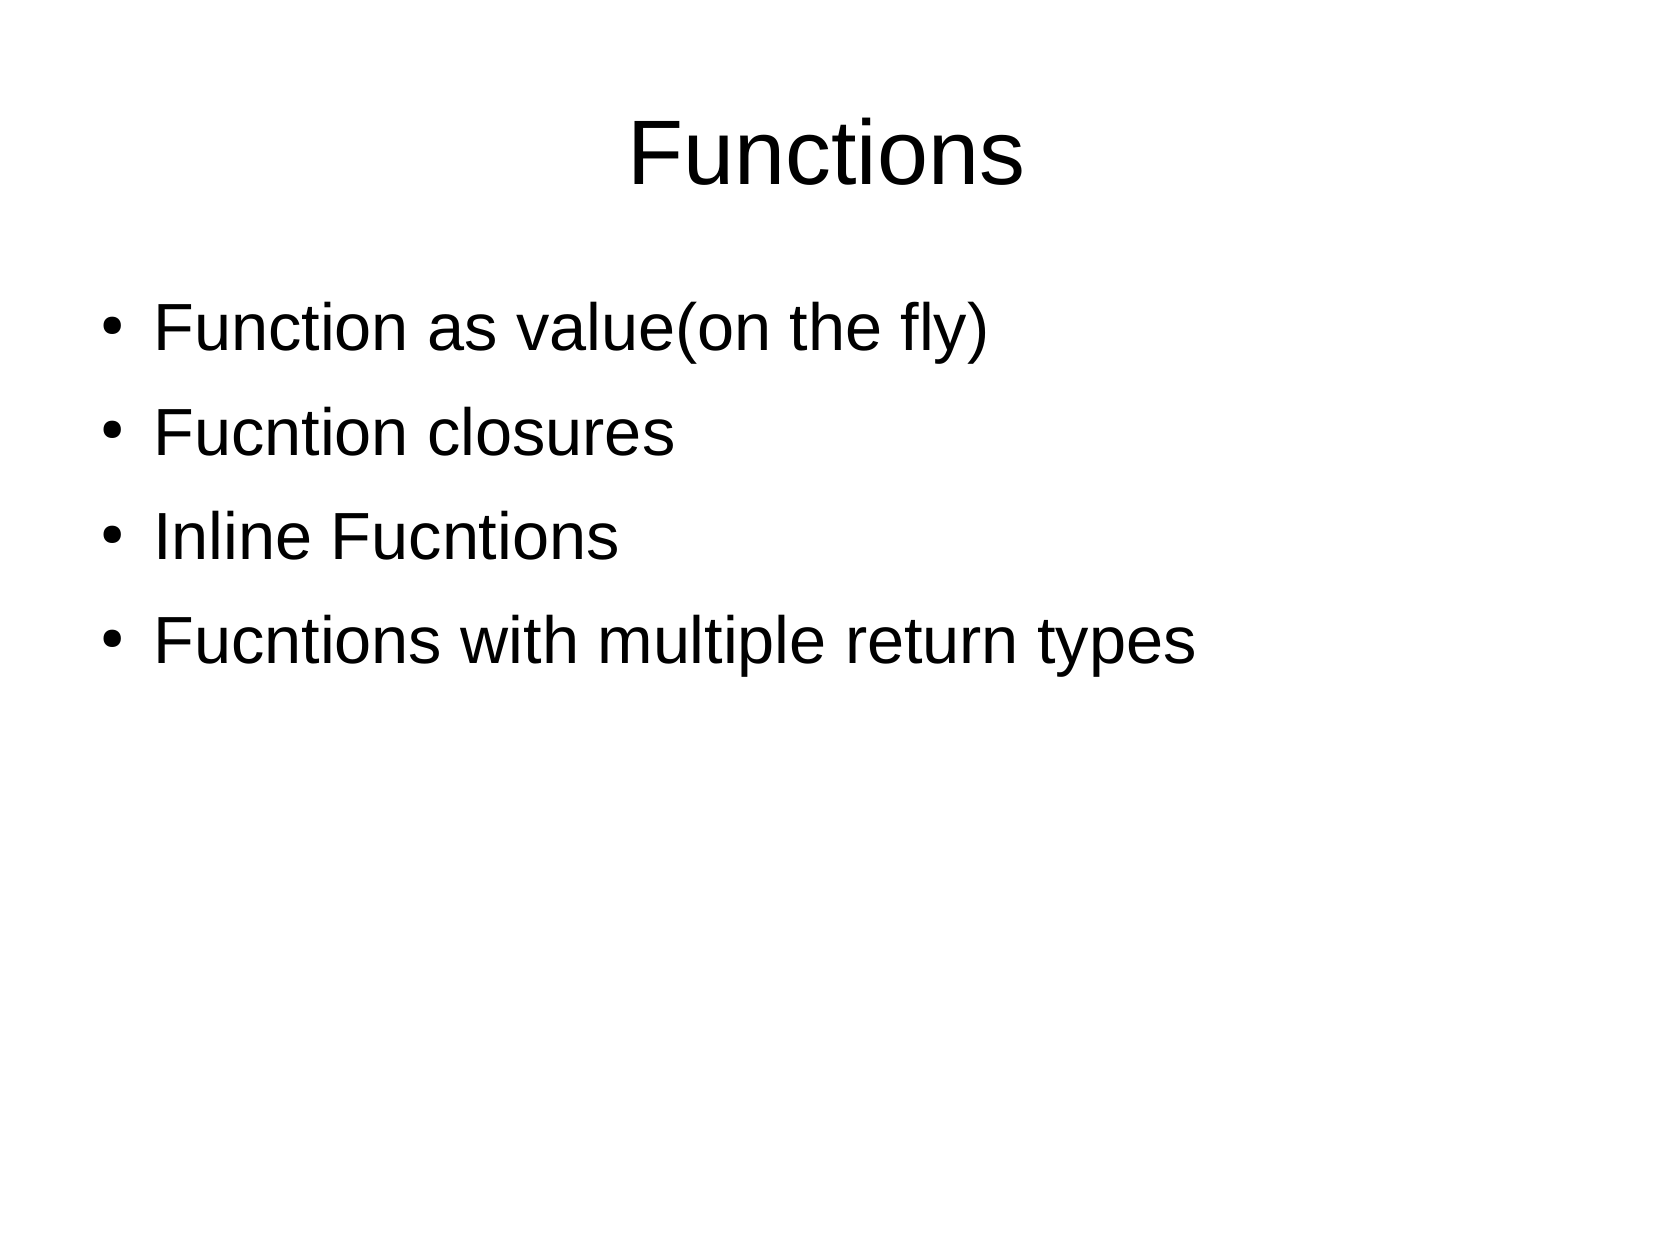

# Functions
Function as value(on the fly)
Fucntion closures
Inline Fucntions
Fucntions with multiple return types